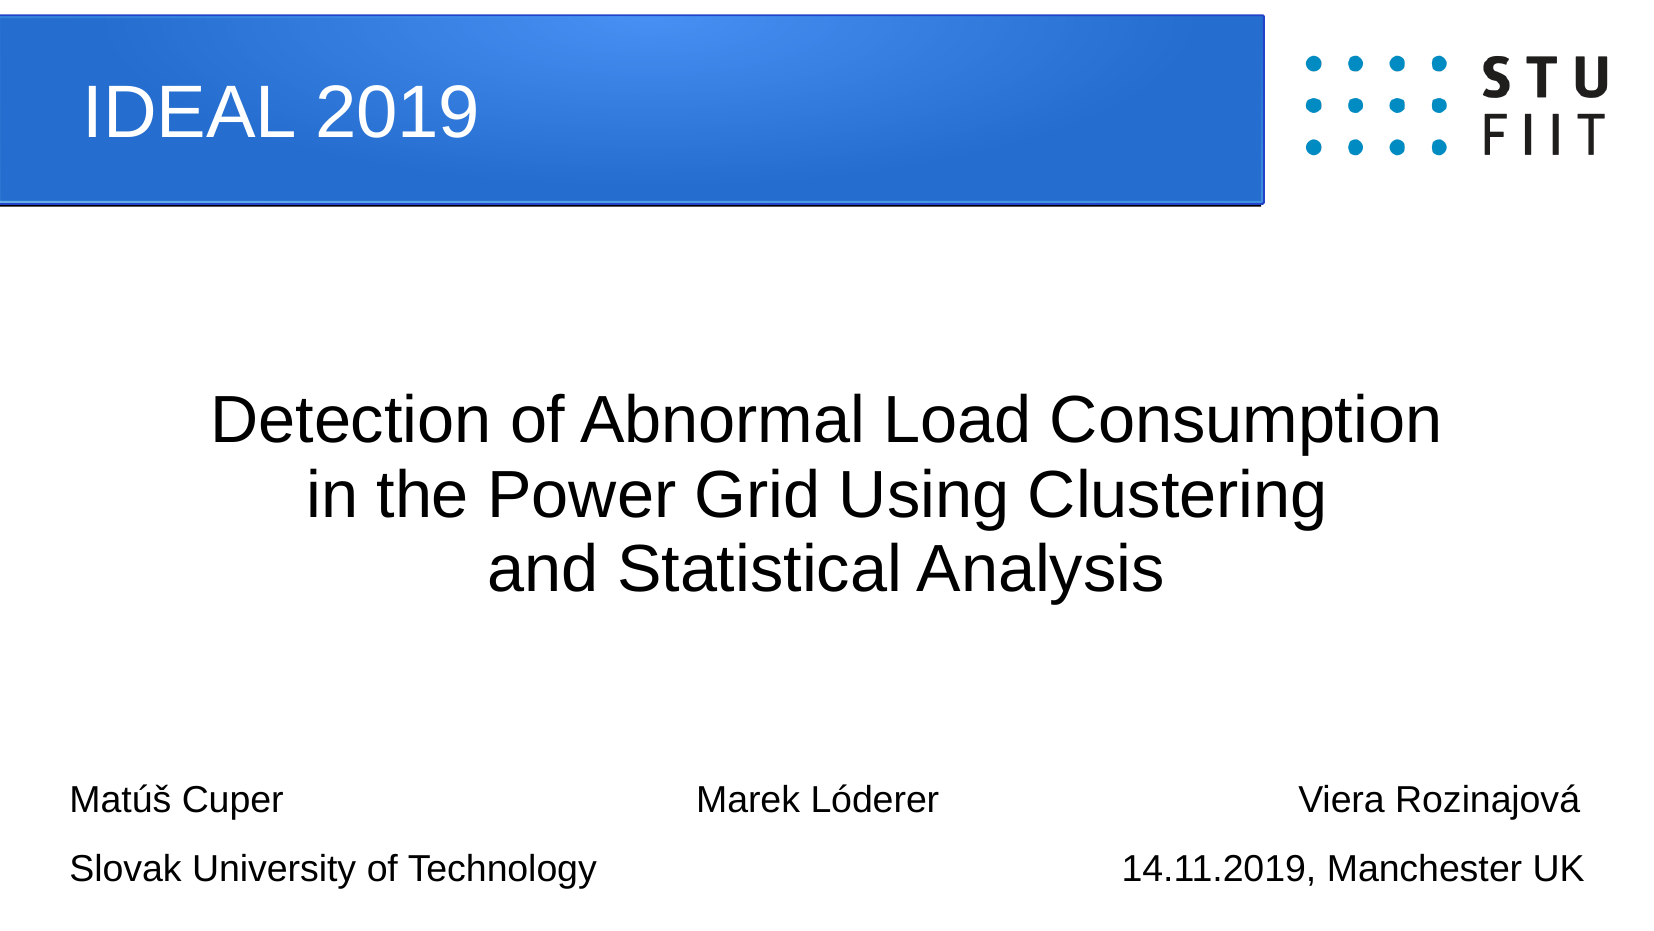

# IDEAL 2019
Detection of Abnormal Load Consumption
in the Power Grid Using Clustering
and Statistical Analysis
Matúš Cuper
Marek Lóderer
Viera Rozinajová
Slovak University of Technology
14.11.2019, Manchester UK